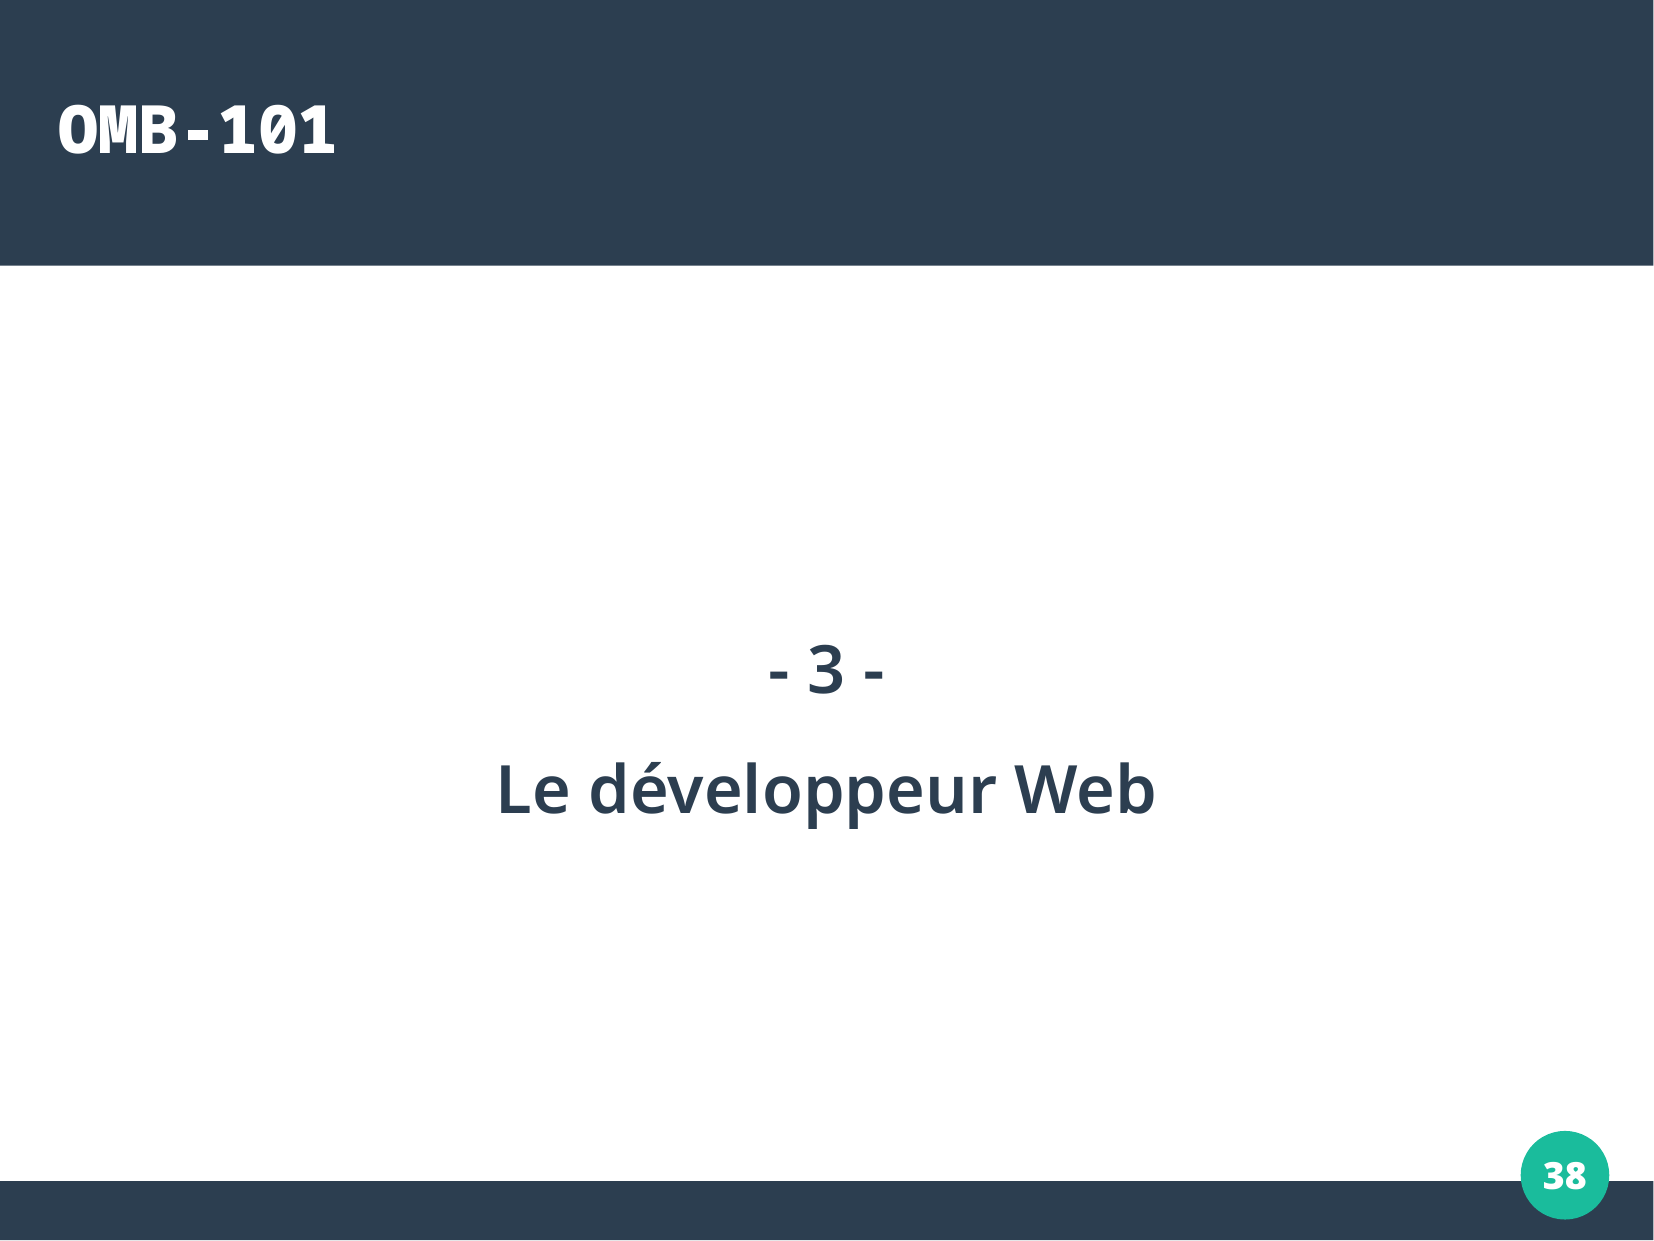

# OMB-101
- 3 -
Le développeur Web
38